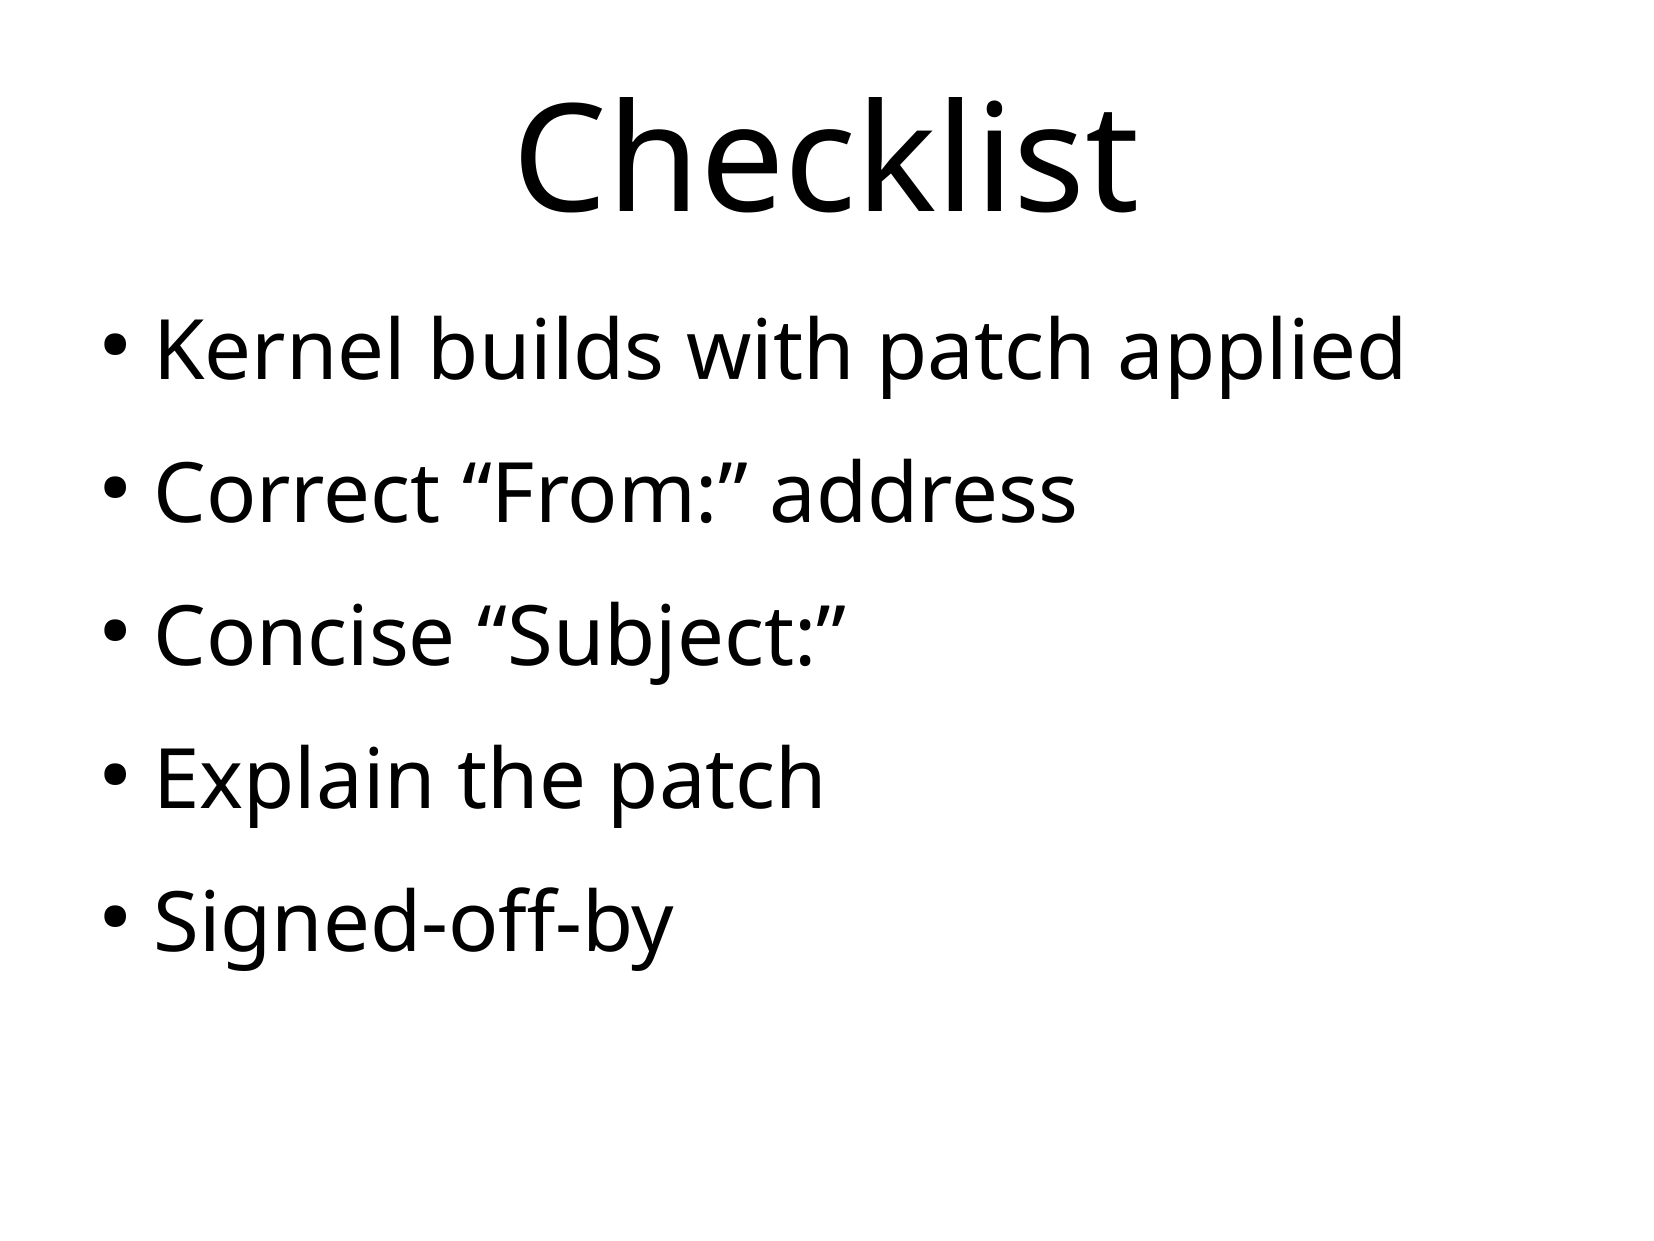

# Checklist
Kernel builds with patch applied
Correct “From:” address
Concise “Subject:”
Explain the patch
Signed-off-by